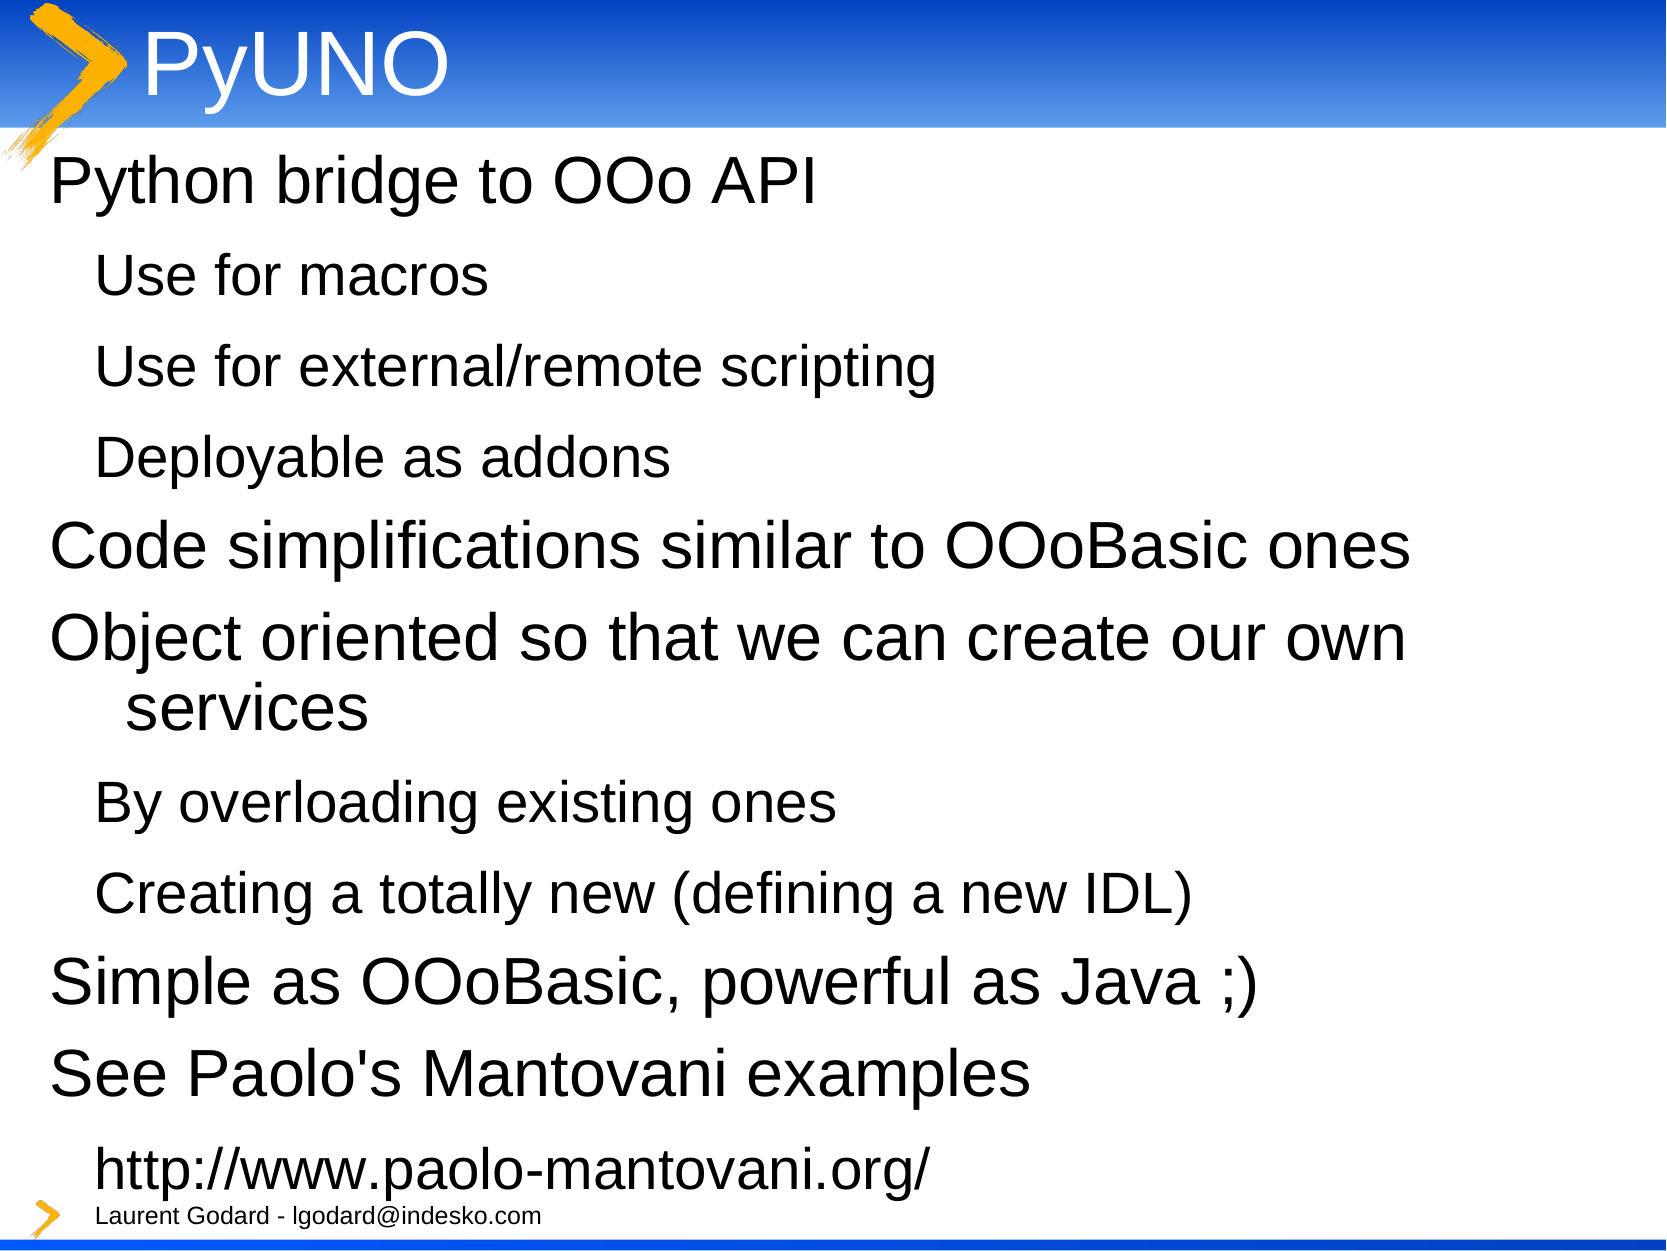

# PyUNO
Python bridge to OOo API
Use for macros
Use for external/remote scripting
Deployable as addons
Code simplifications similar to OOoBasic ones
Object oriented so that we can create our own services
By overloading existing ones
Creating a totally new (defining a new IDL)
Simple as OOoBasic, powerful as Java ;)
See Paolo's Mantovani examples
http://www.paolo-mantovani.org/